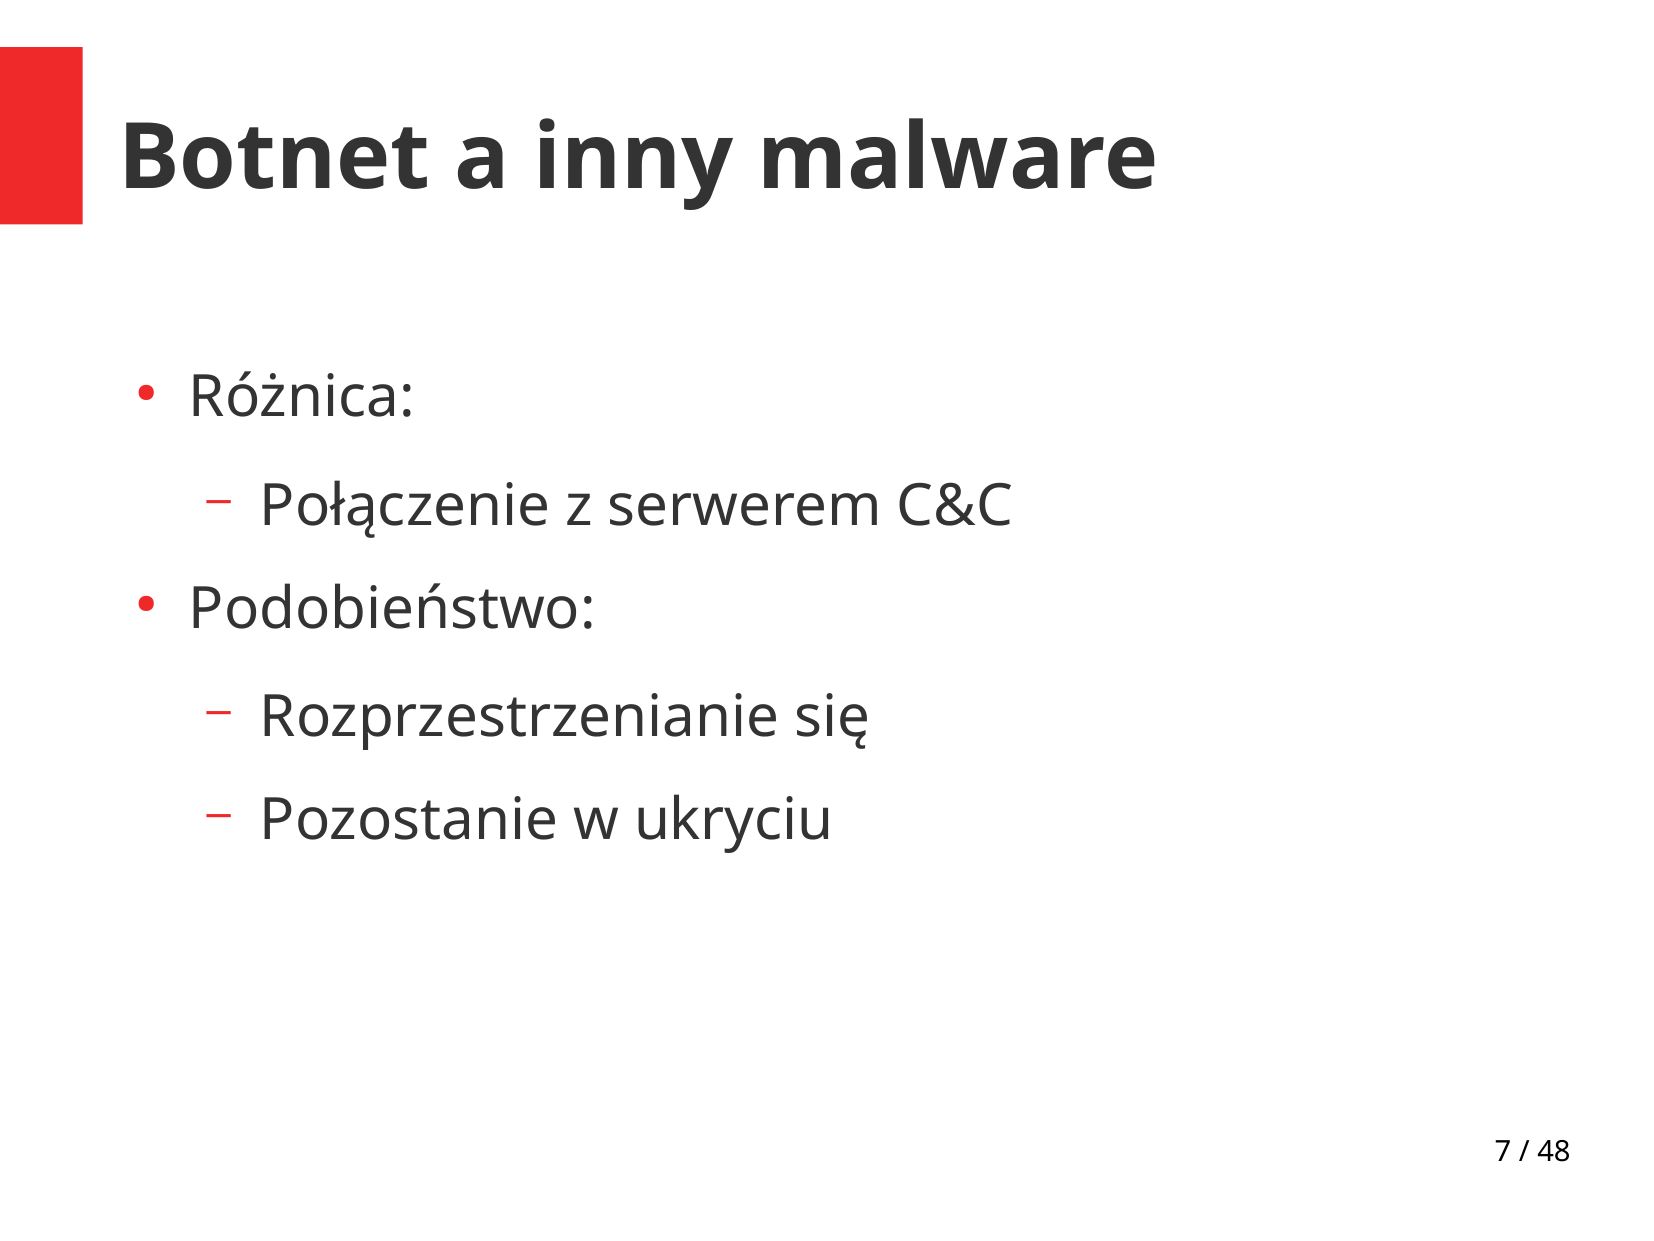

# Botnet a inny malware
Różnica:
Połączenie z serwerem C&C
Podobieństwo:
Rozprzestrzenianie się
Pozostanie w ukryciu
7